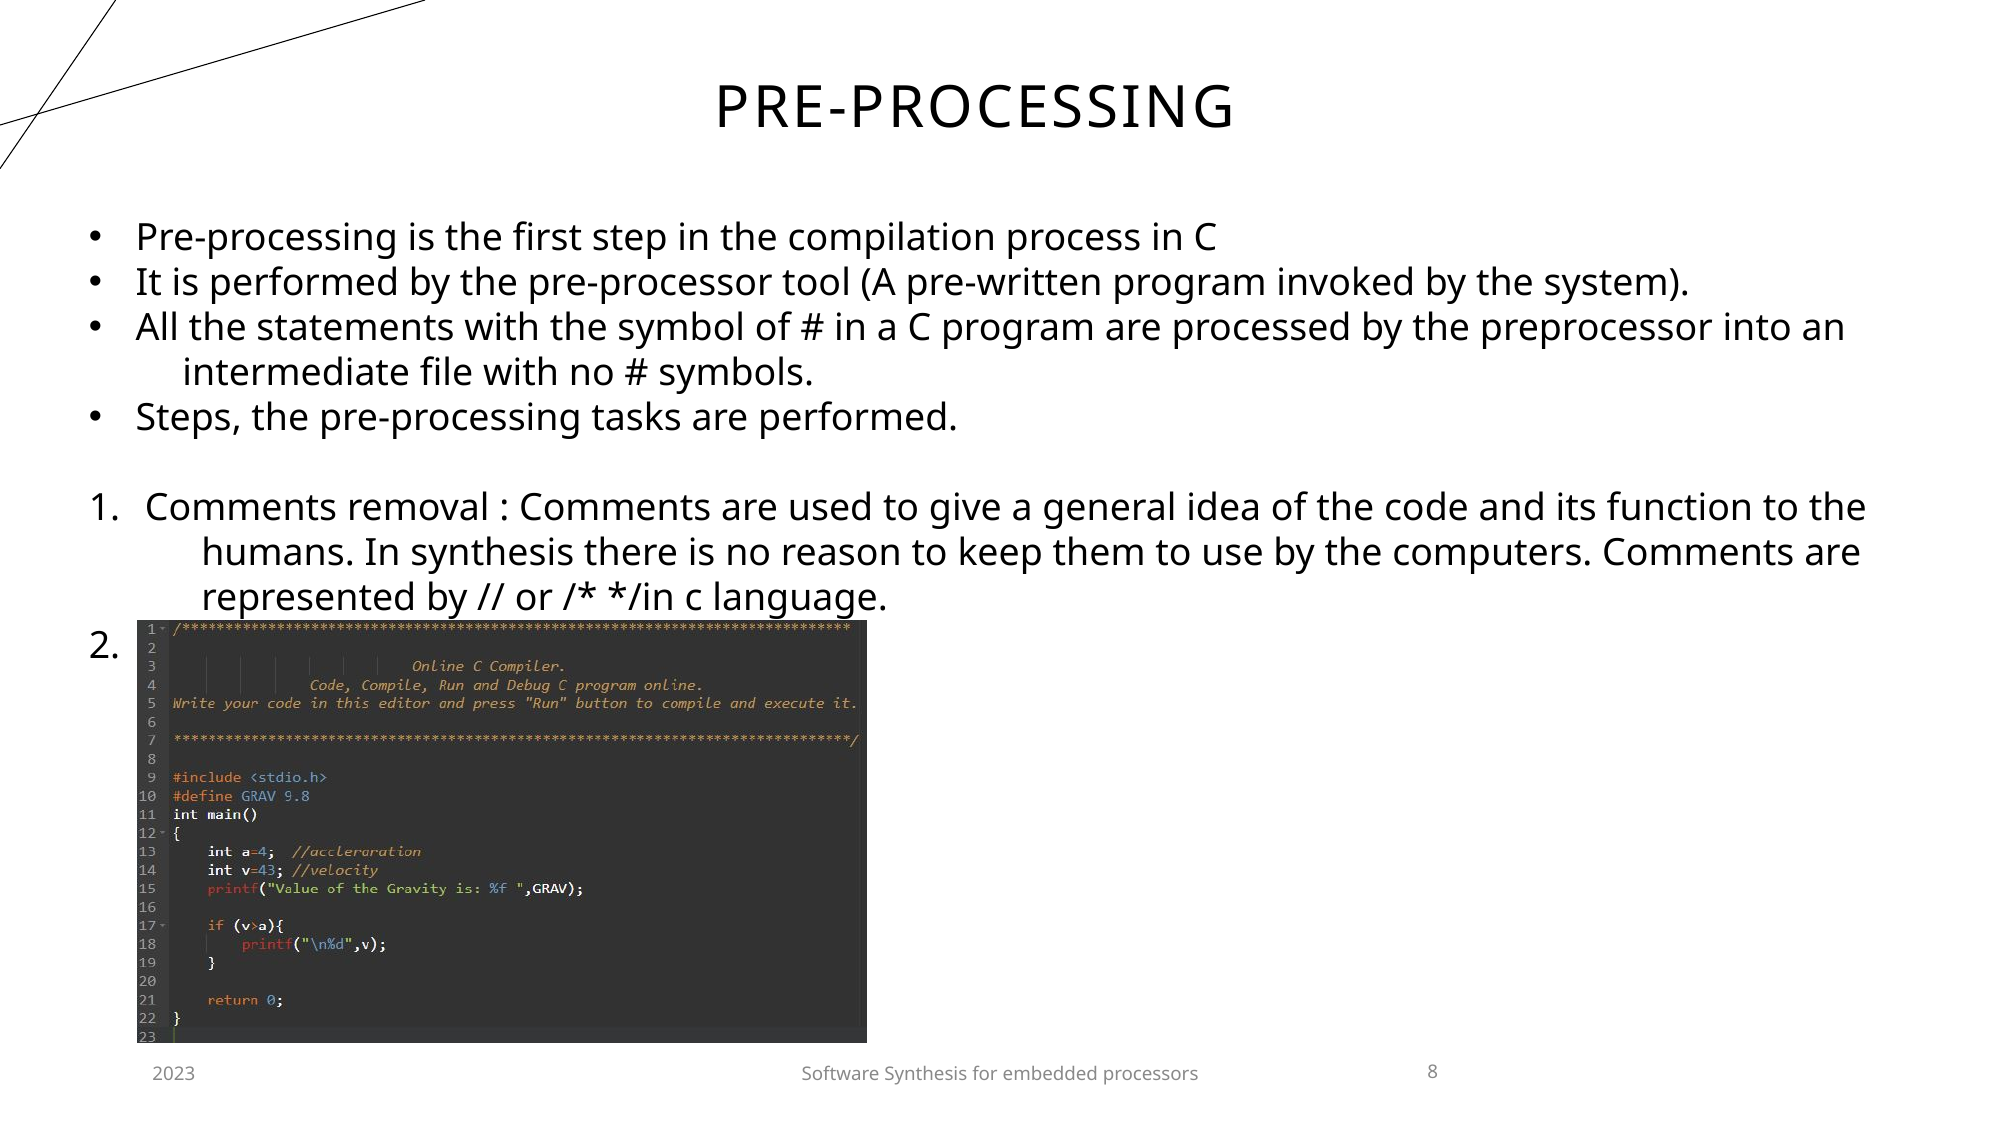

# Pre-Processing
Pre-processing is the first step in the compilation process in C
It is performed by the pre-processor tool (A pre-written program invoked by the system).
All the statements with the symbol of # in a C program are processed by the preprocessor into an intermediate file with no # symbols.
Steps, the pre-processing tasks are performed.
Comments removal : Comments are used to give a general idea of the code and its function to the humans. In synthesis there is no reason to keep them to use by the computers. Comments are represented by // or /* */in c language.
2023
Software Synthesis for embedded processors